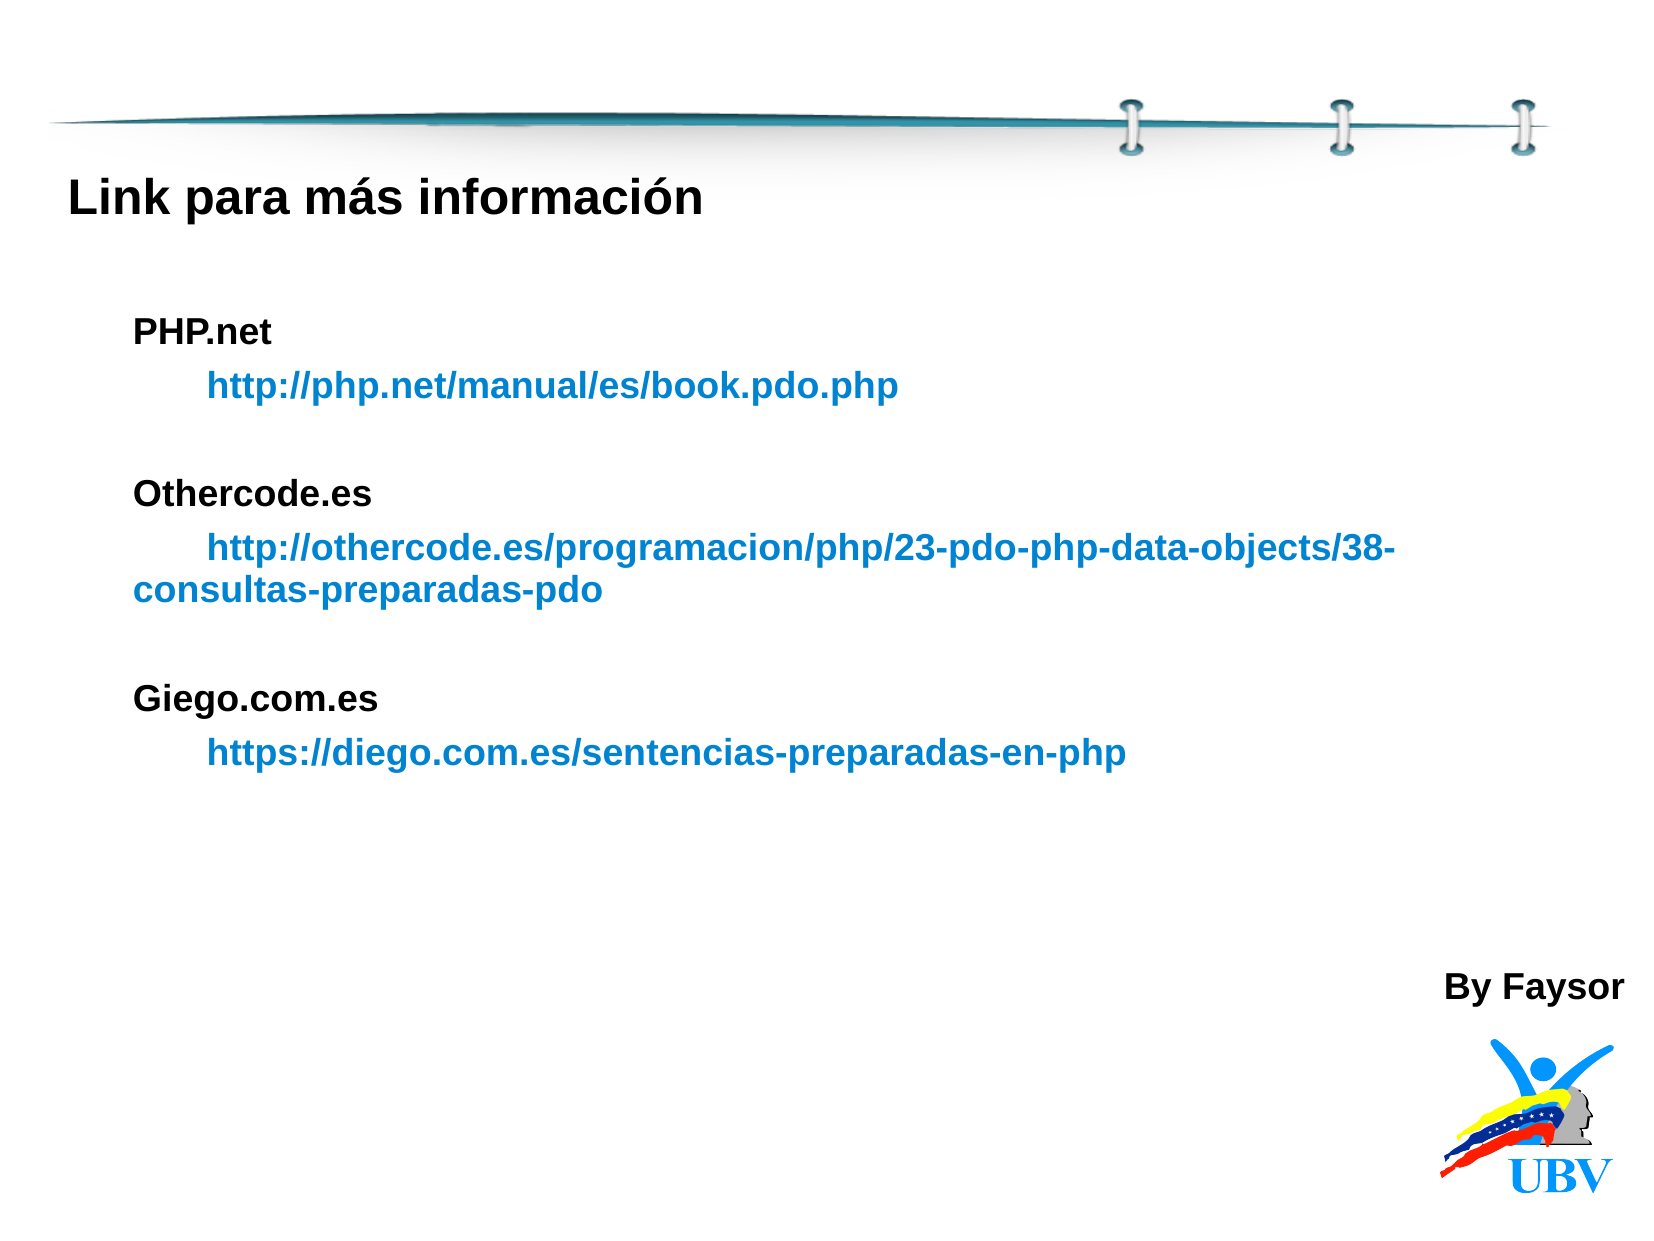

Link para más información
PHP.net
	http://php.net/manual/es/book.pdo.php
Othercode.es
	http://othercode.es/programacion/php/23-pdo-php-data-objects/38-consultas-preparadas-pdo
Giego.com.es
	https://diego.com.es/sentencias-preparadas-en-php
By Faysor